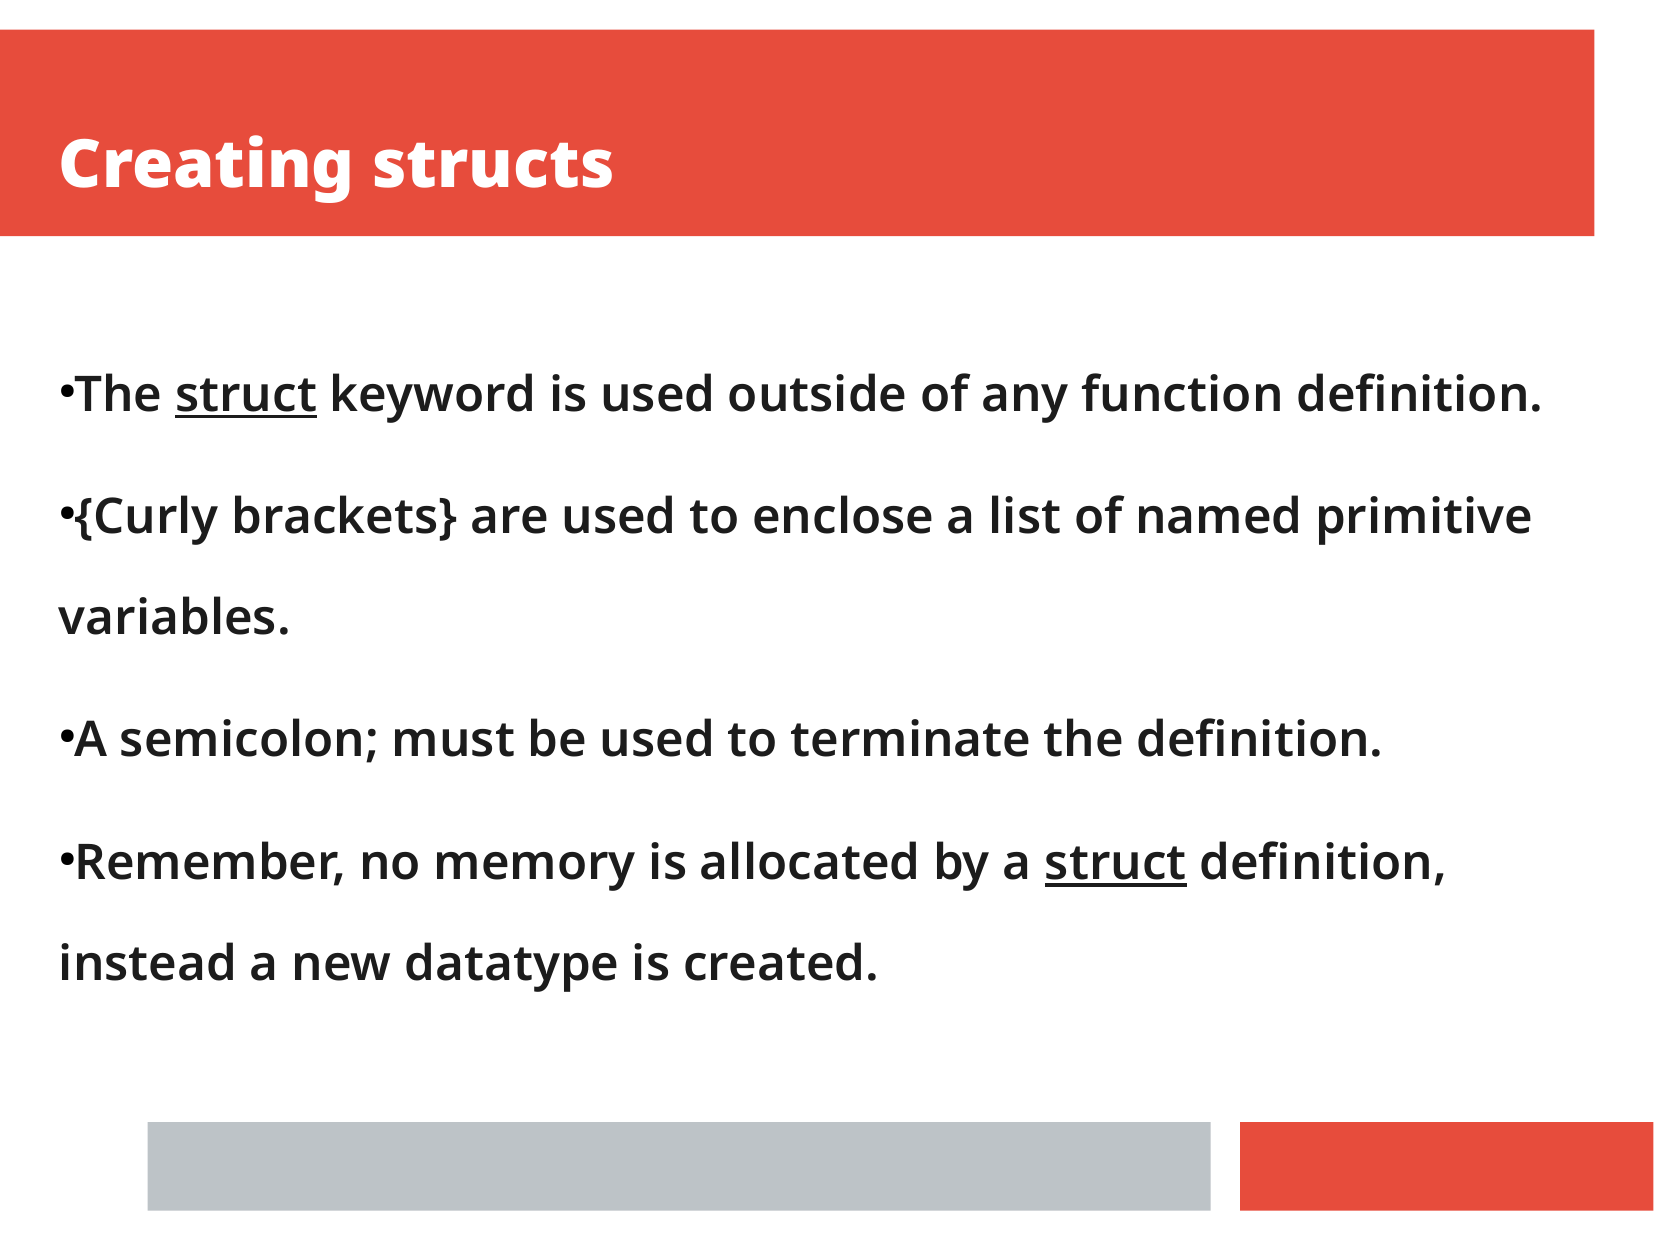

# Creating structs
The struct keyword is used outside of any function definition.
{Curly brackets} are used to enclose a list of named primitive variables.
A semicolon; must be used to terminate the definition.
Remember, no memory is allocated by a struct definition, instead a new datatype is created.